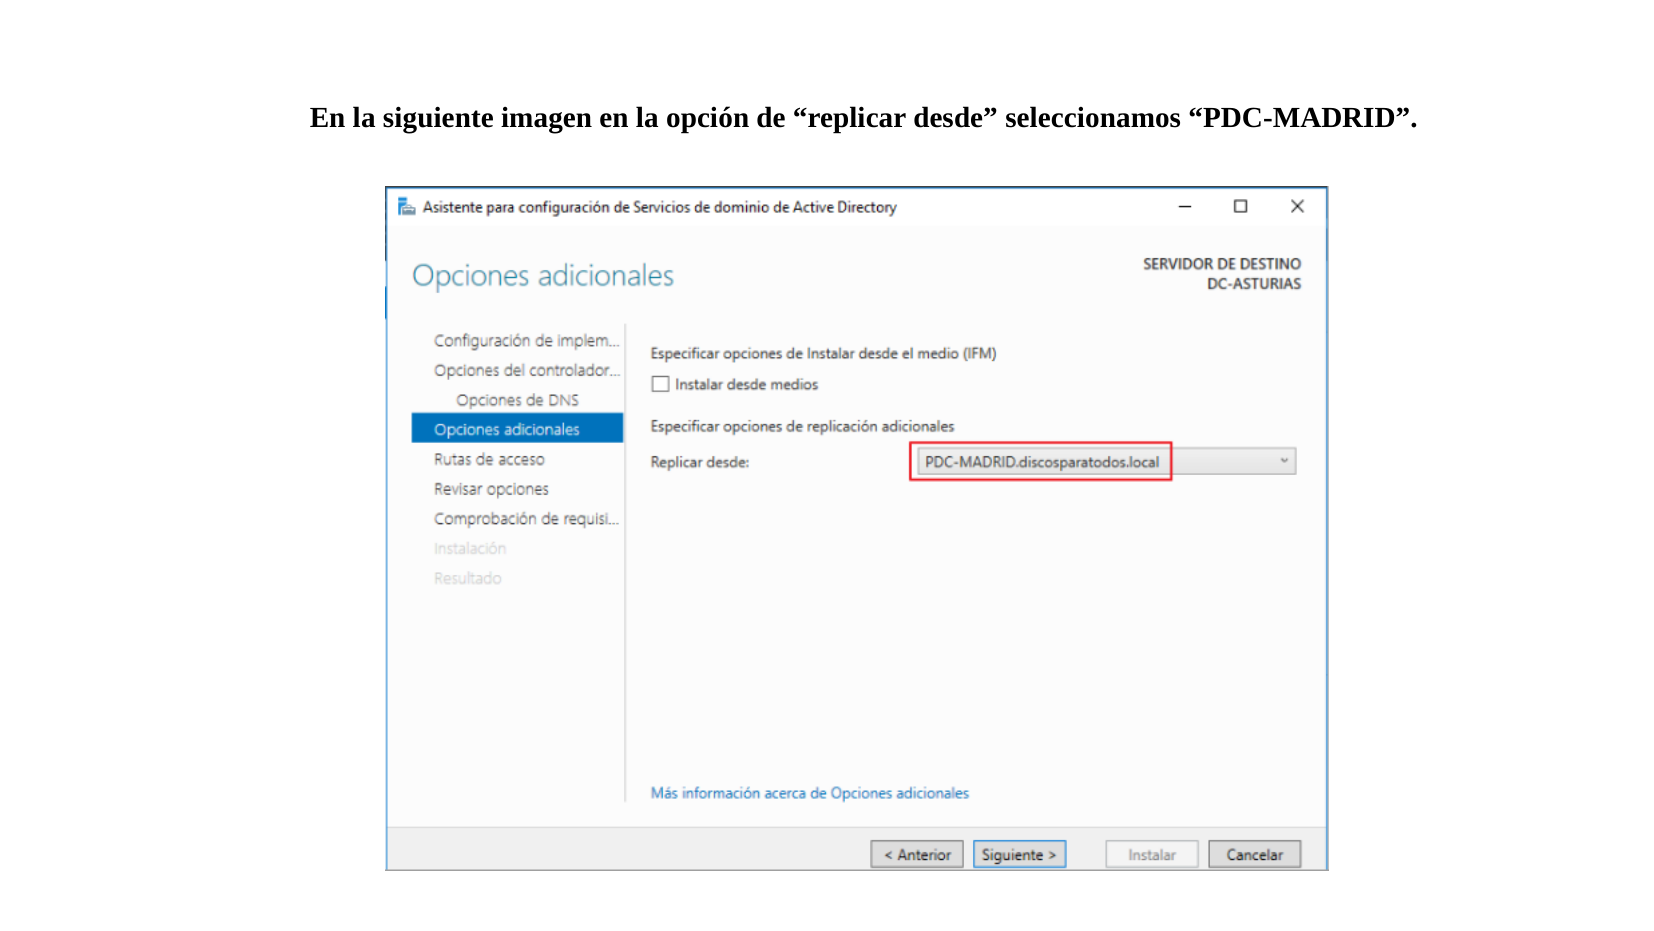

# En la siguiente imagen en la opción de “replicar desde” seleccionamos “PDC-MADRID”.